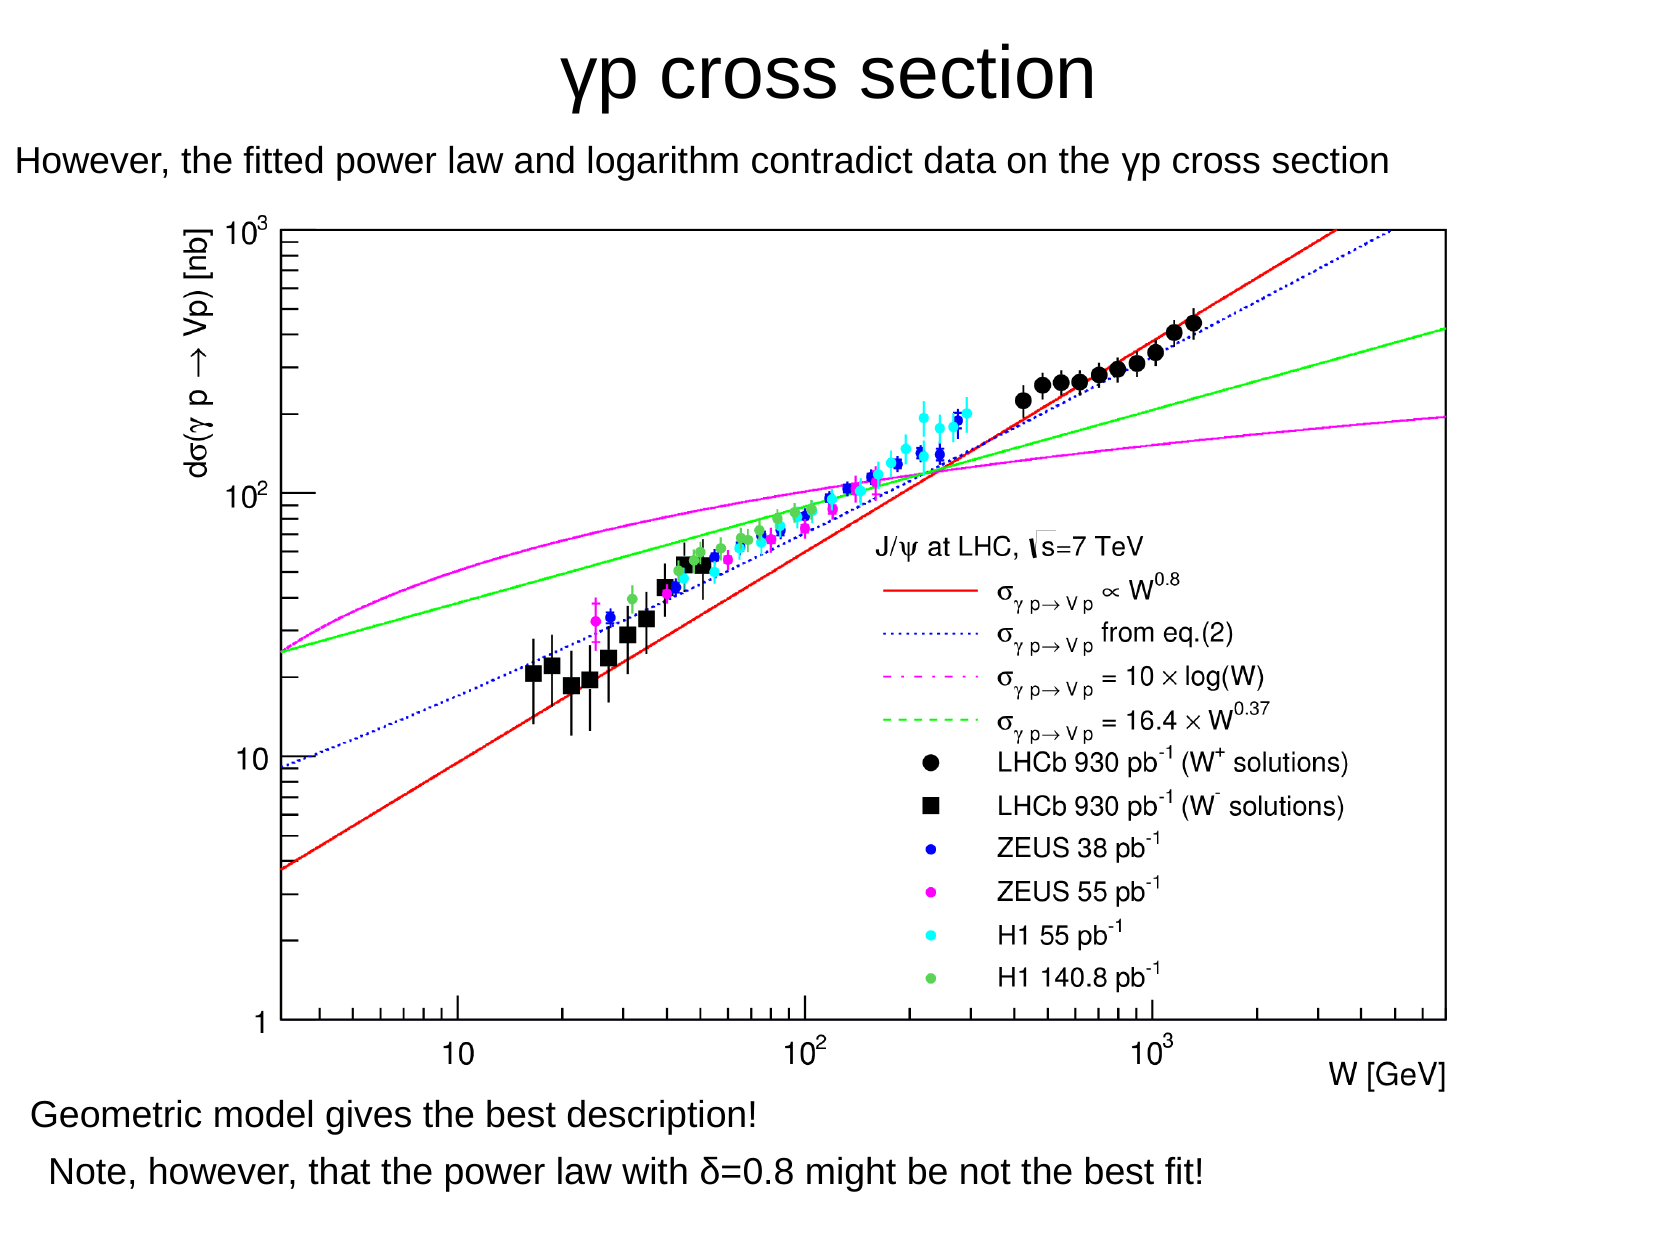

# γp cross section
However, the fitted power law and logarithm contradict data on the γp cross section
Geometric model gives the best description!
Note, however, that the power law with δ=0.8 might be not the best fit!